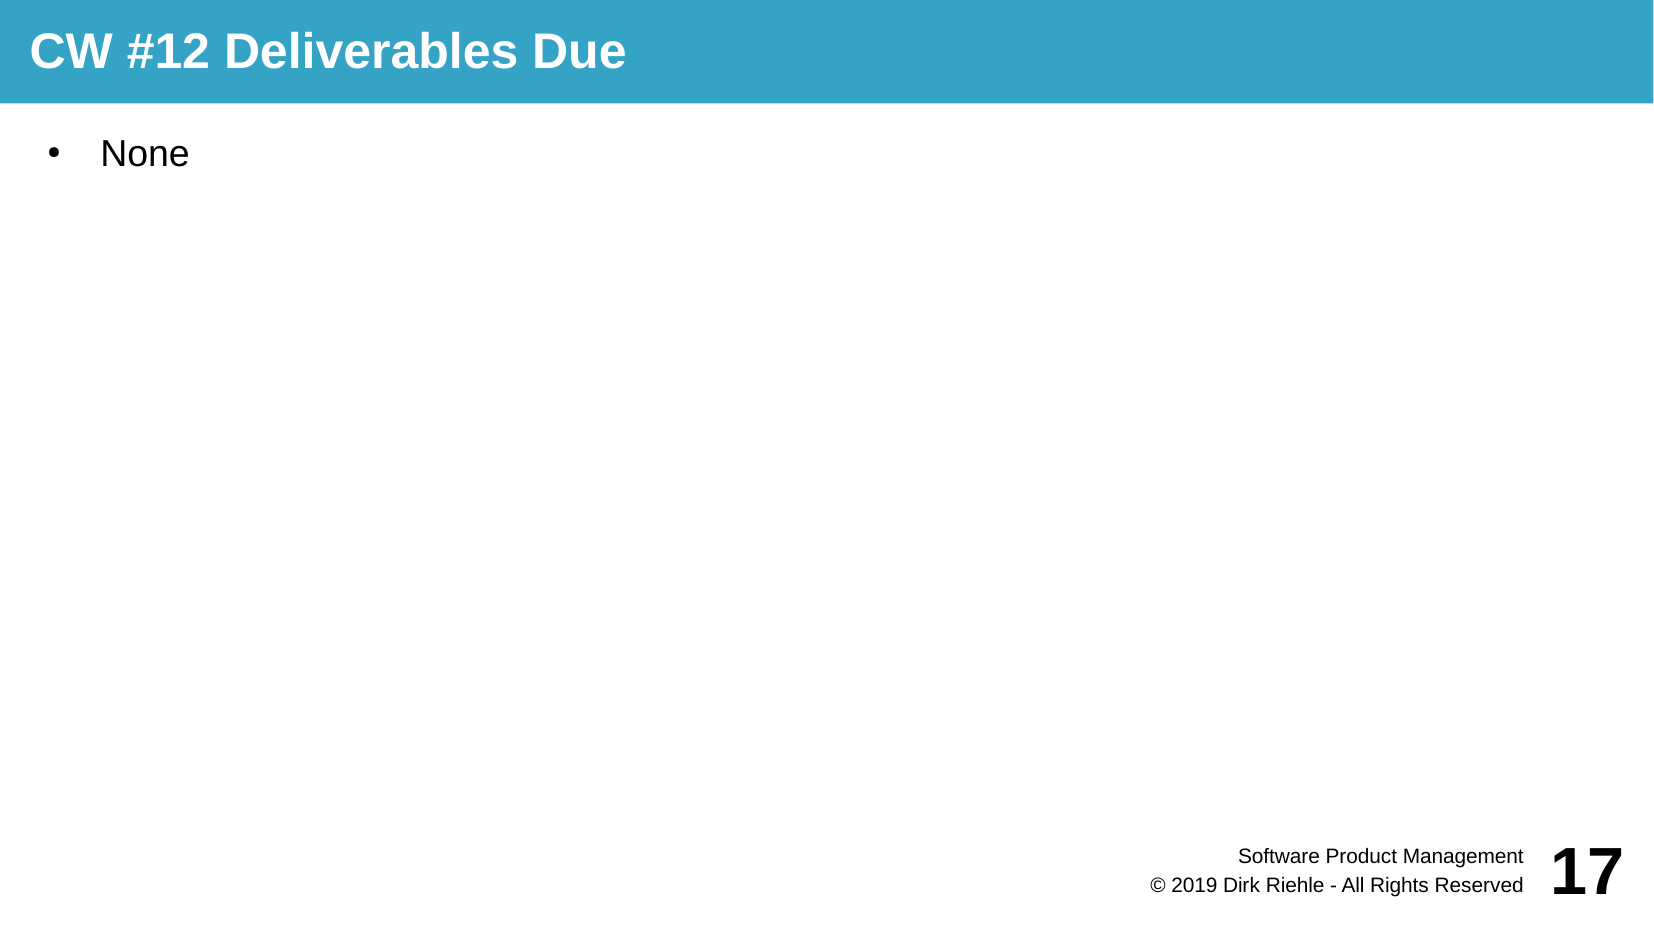

# CW #12 Deliverables Due
None
Software Product Management
17
© 2019 Dirk Riehle - All Rights Reserved